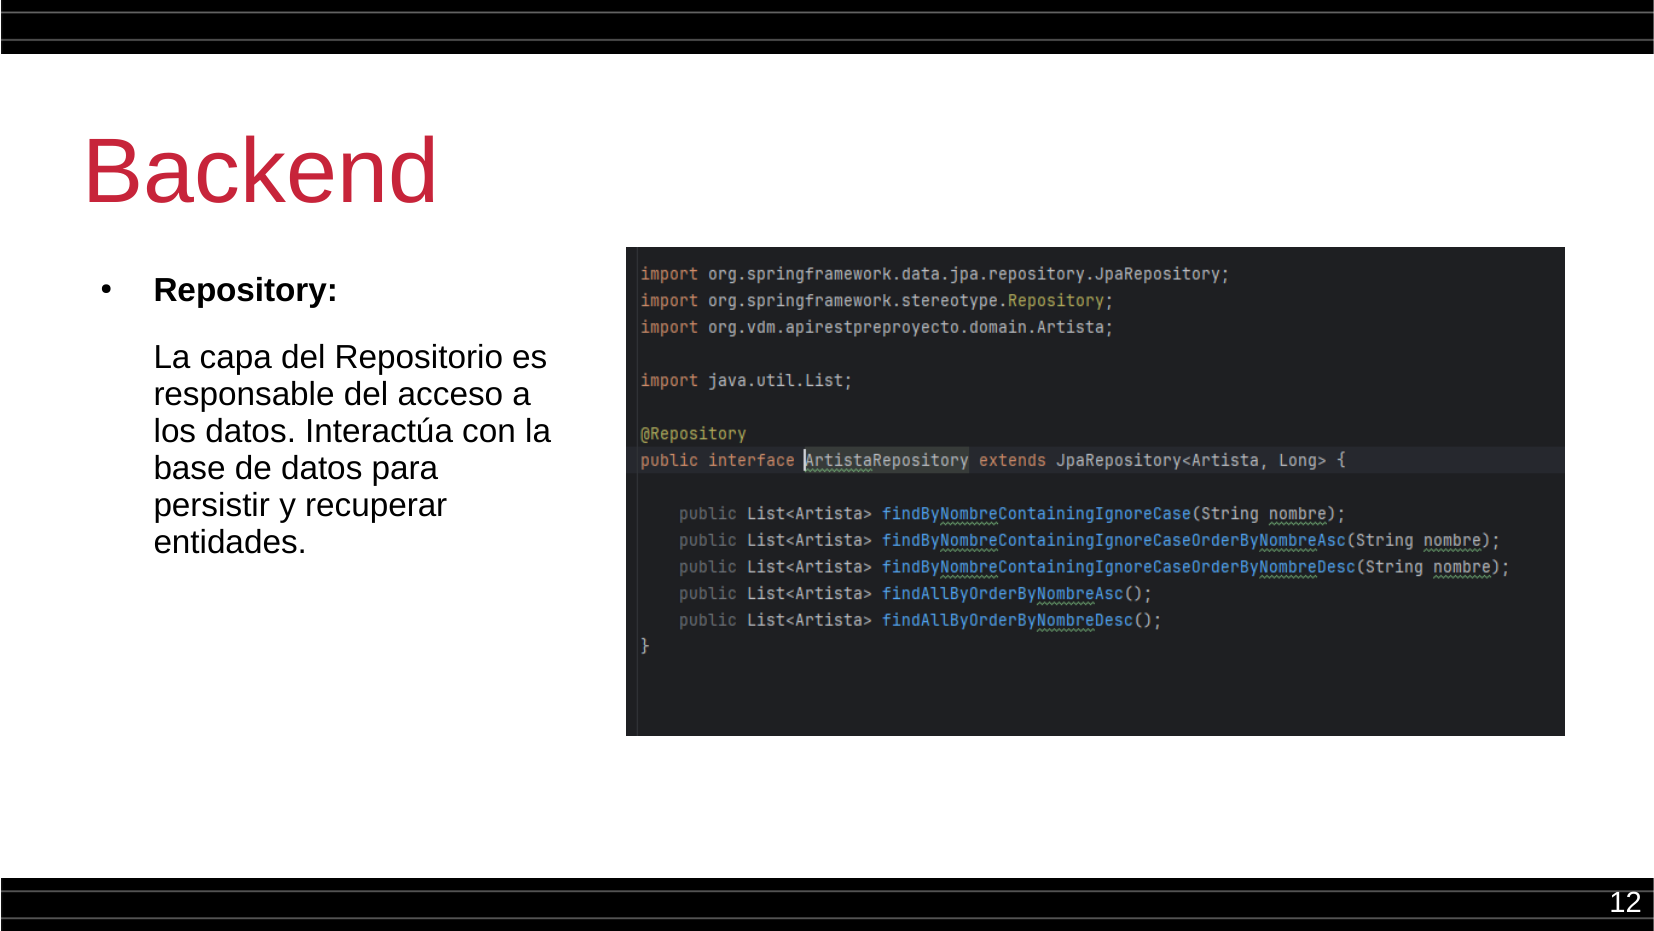

# Backend
Repository:
La capa del Repositorio es responsable del acceso a los datos. Interactúa con la base de datos para persistir y recuperar entidades.